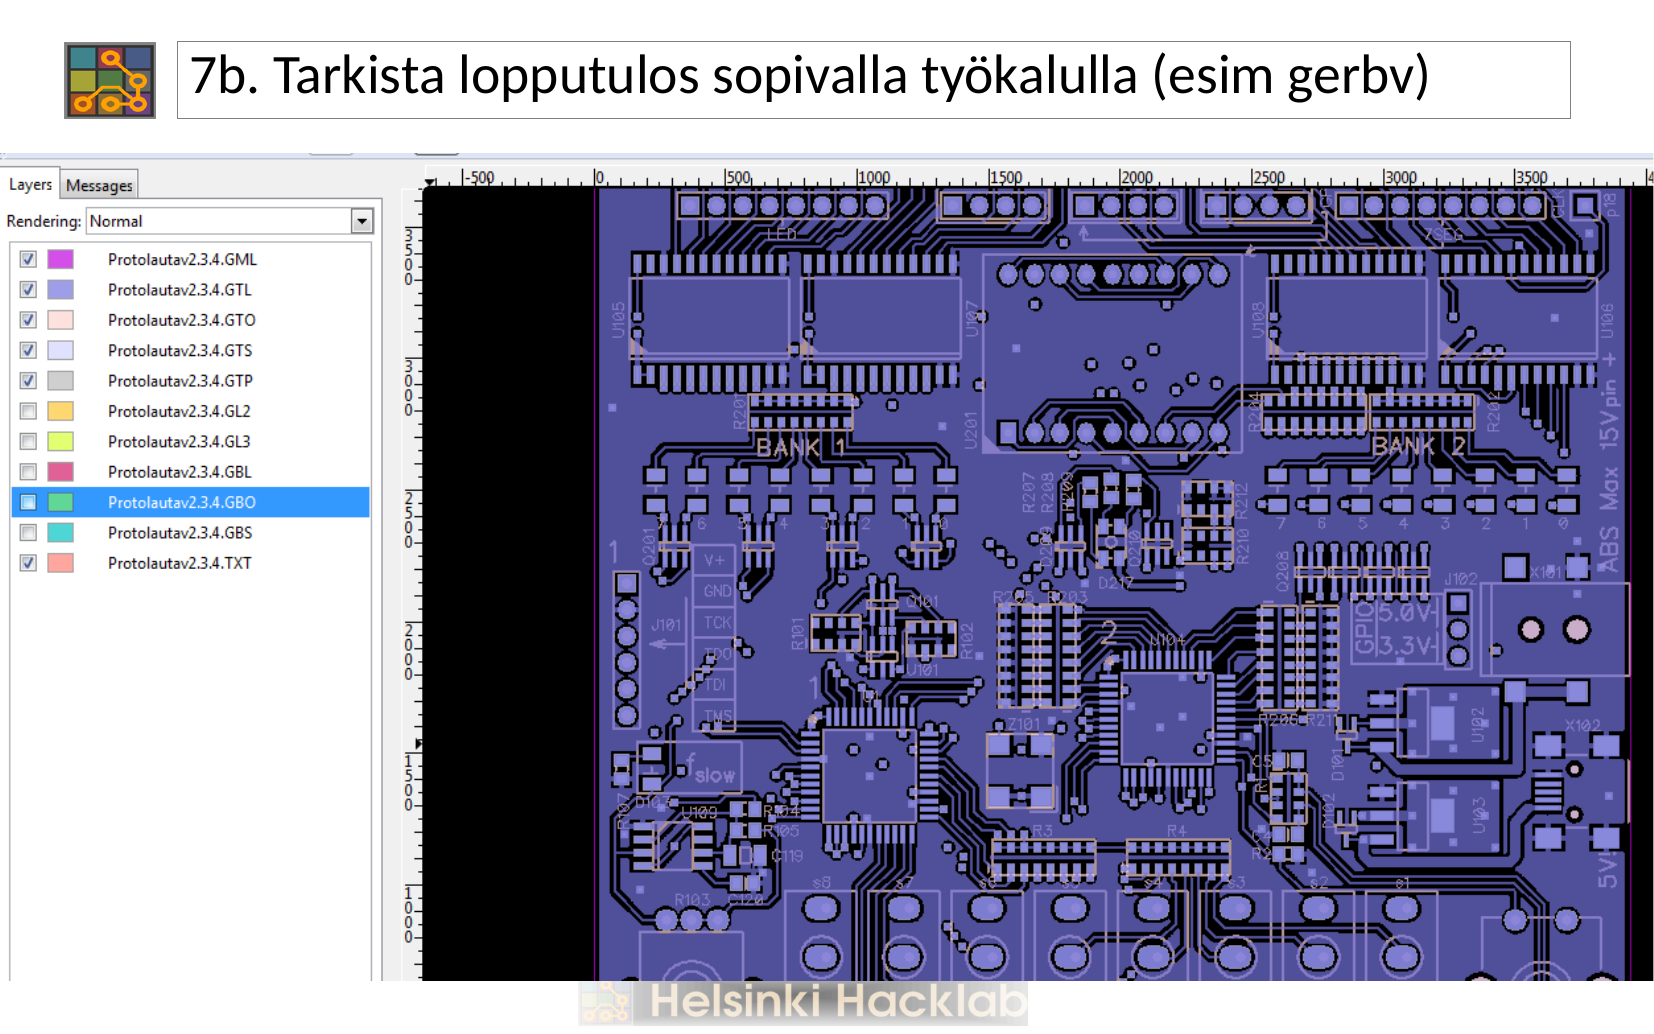

# 7b. Tarkista lopputulos sopivalla työkalulla (esim gerbv)